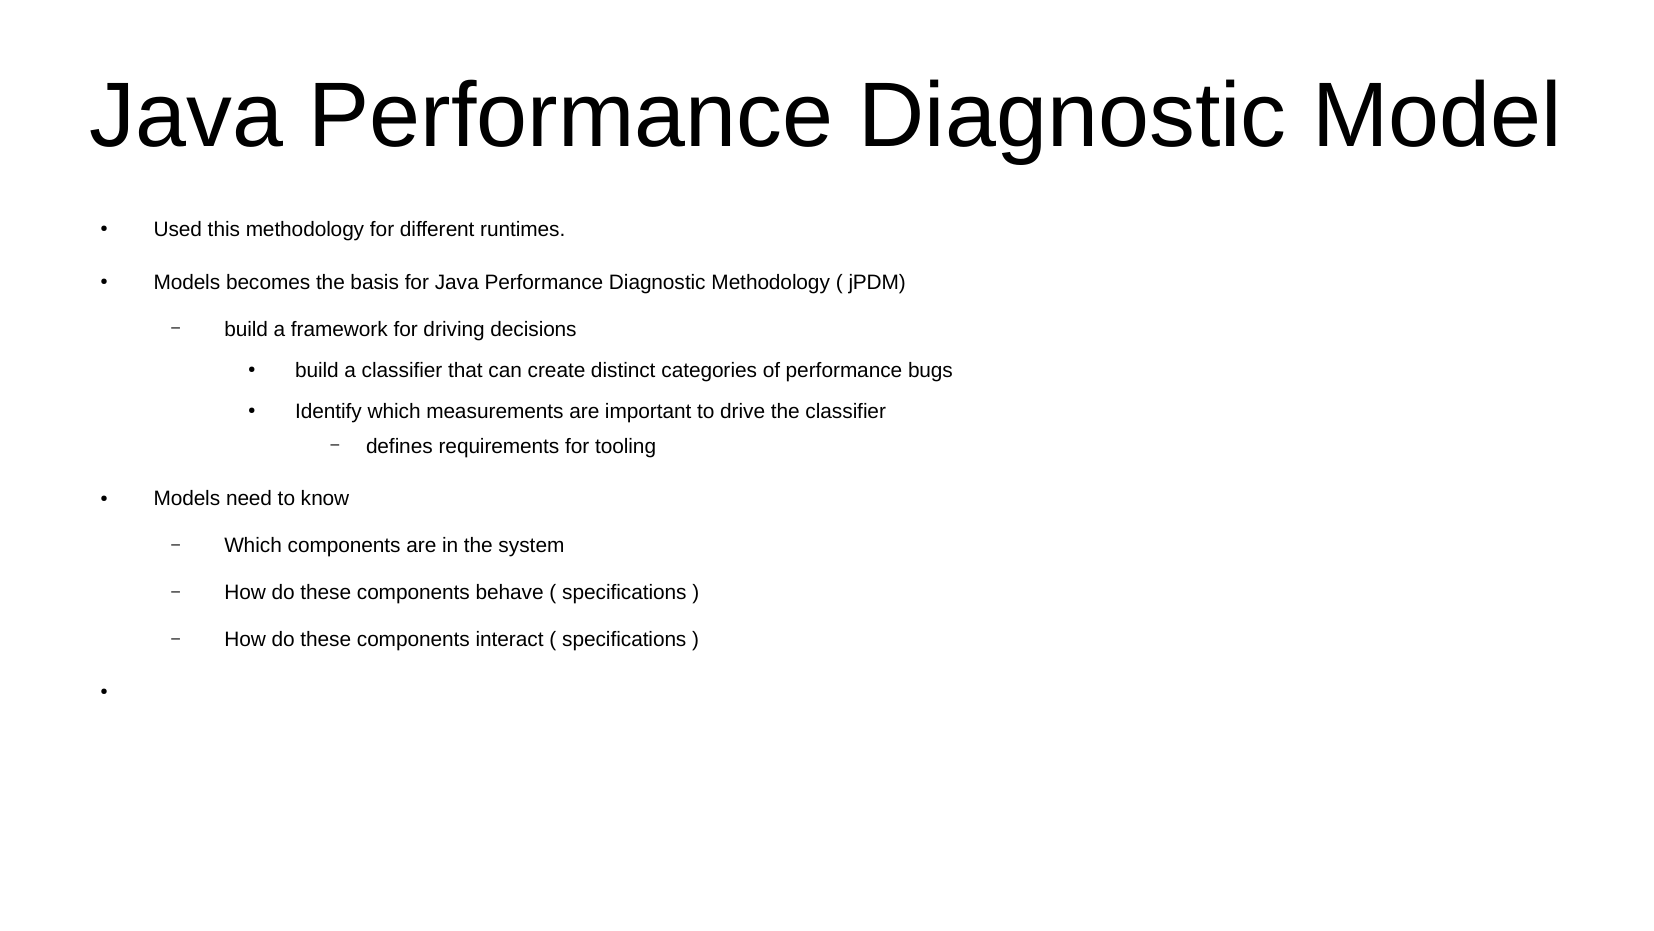

# Java Performance Diagnostic Model
Used this methodology for different runtimes.
Models becomes the basis for Java Performance Diagnostic Methodology ( jPDM)
build a framework for driving decisions
build a classifier that can create distinct categories of performance bugs
Identify which measurements are important to drive the classifier
defines requirements for tooling
Models need to know
Which components are in the system
How do these components behave ( specifications )
How do these components interact ( specifications )